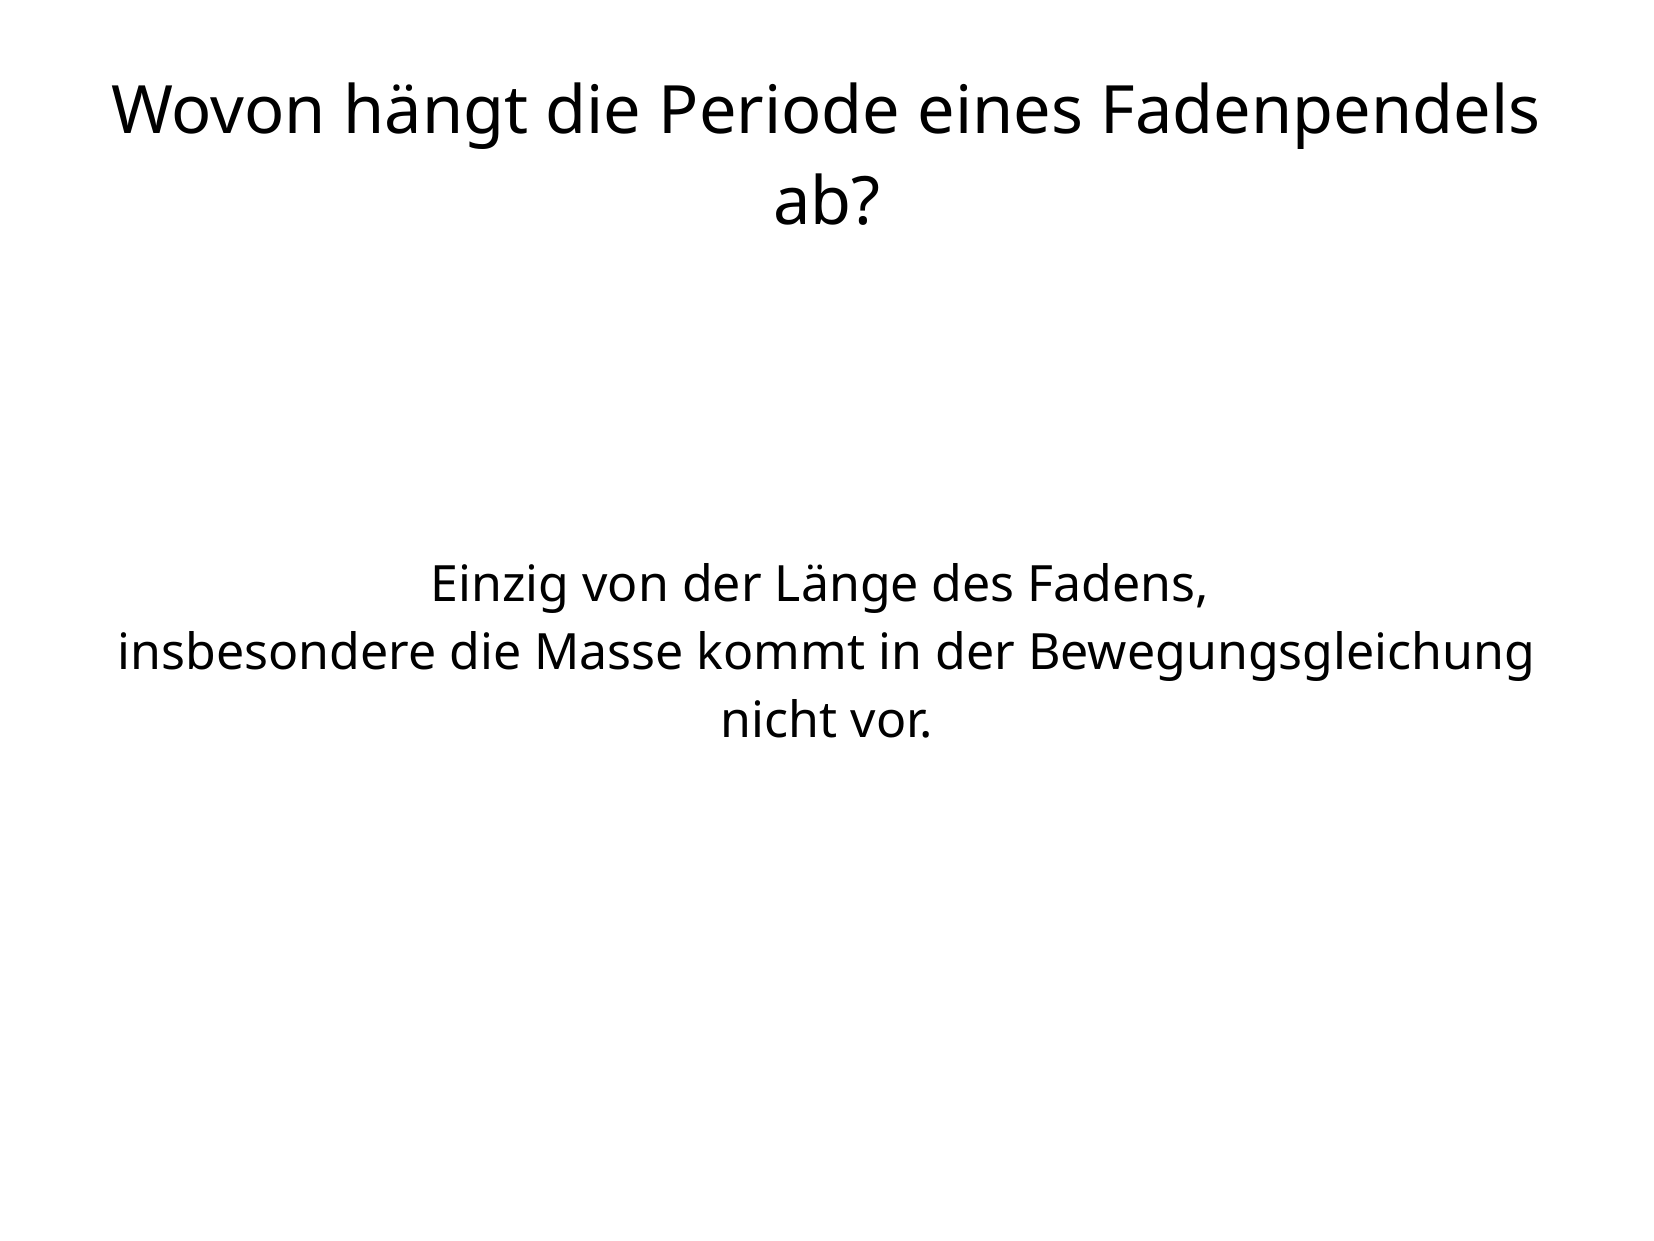

# Wovon hängt die Periode eines Fadenpendels ab?
Einzig von der Länge des Fadens,
insbesondere die Masse kommt in der Bewegungsgleichung nicht vor.